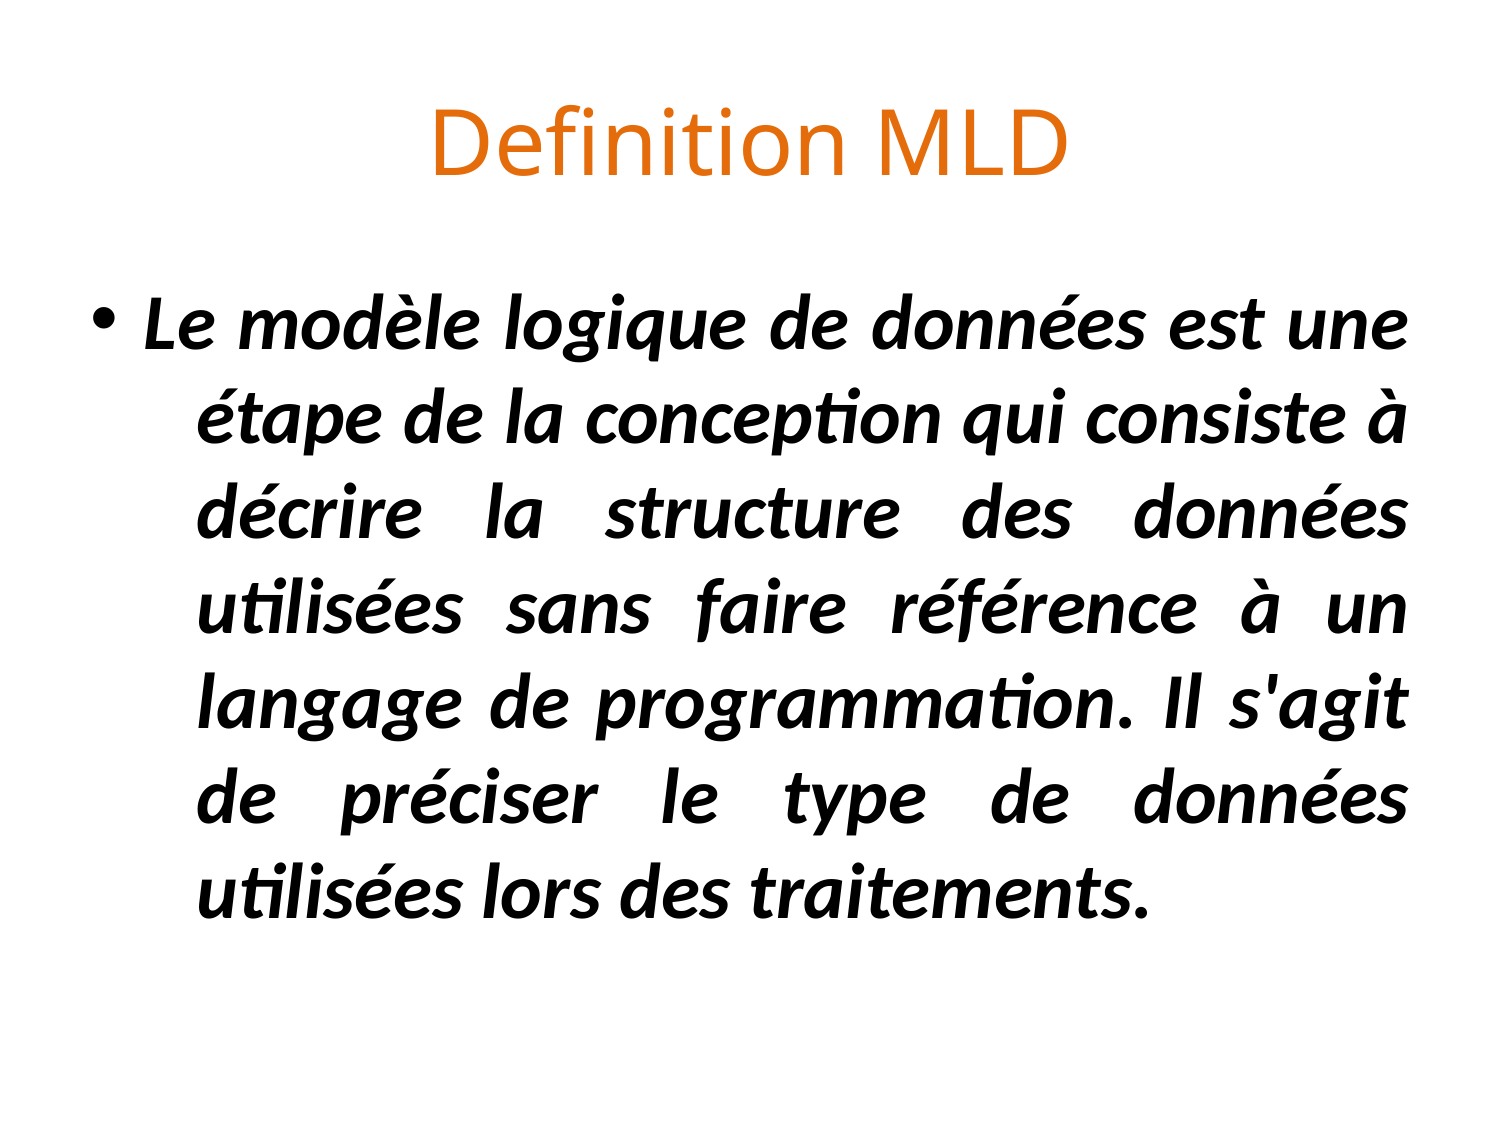

# Definition MLD
Le modèle logique de données est une étape de la conception qui consiste à décrire la structure des données utilisées sans faire référence à un langage de programmation. Il s'agit de préciser le type de données utilisées lors des traitements.